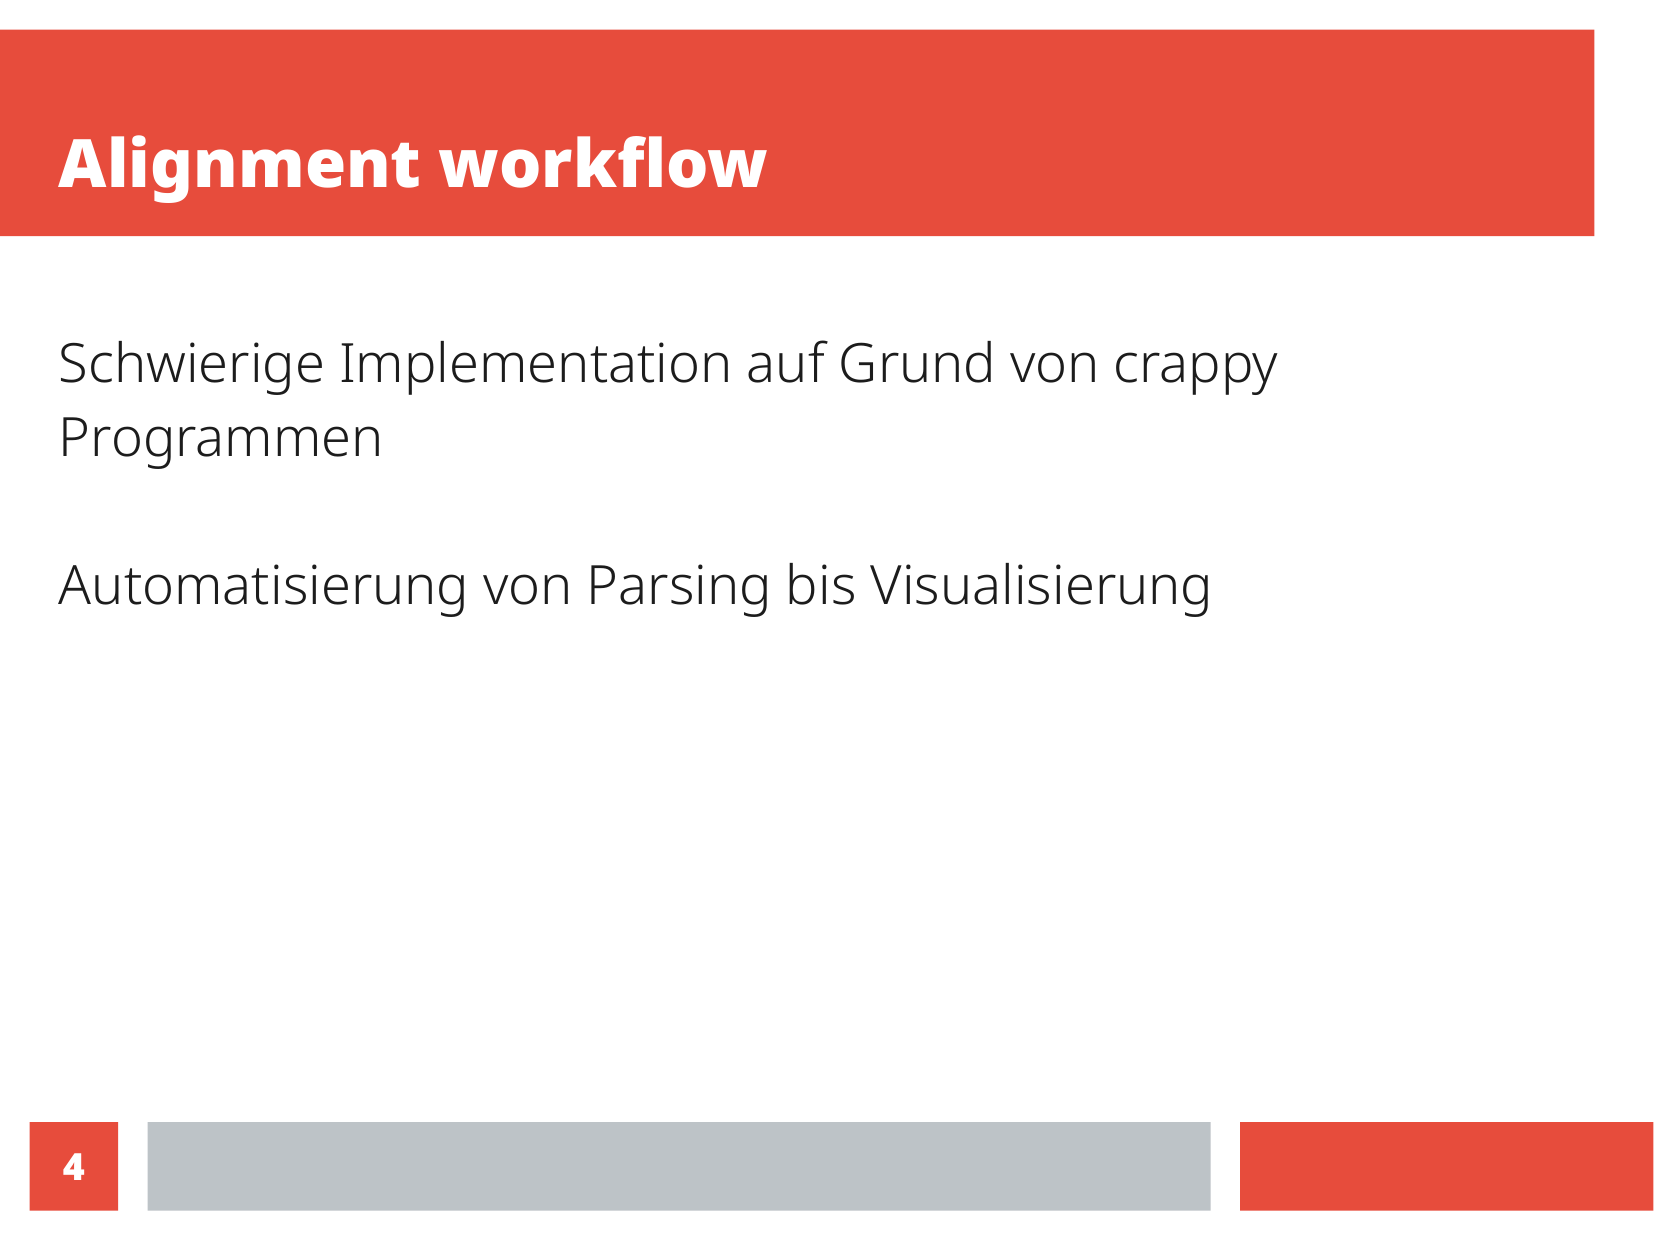

# Alignment workflow
Schwierige Implementation auf Grund von crappy Programmen
Automatisierung von Parsing bis Visualisierung
4